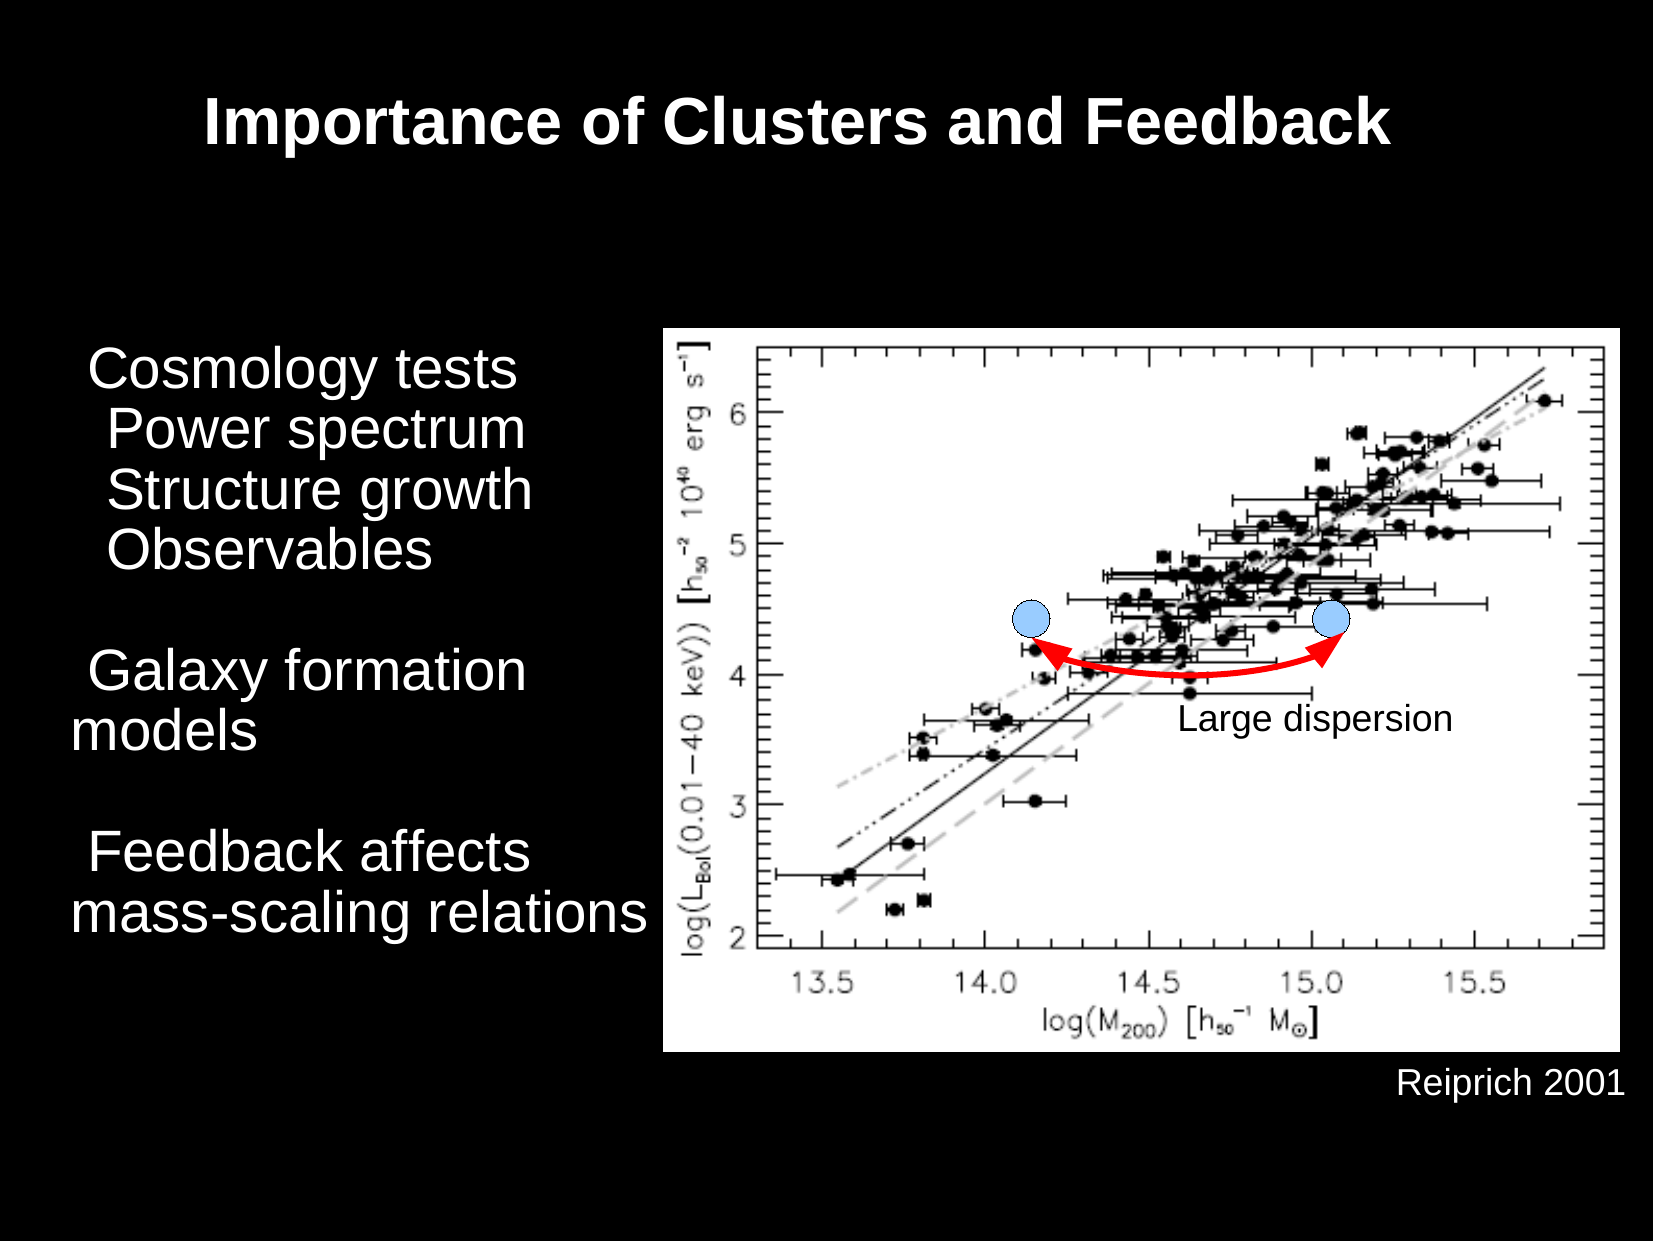

Importance of Clusters and Feedback
 Cosmology tests
Power spectrum
Structure growth
Observables
 Galaxy formation models
 Feedback affects mass-scaling relations
Large dispersion
Reiprich 2001